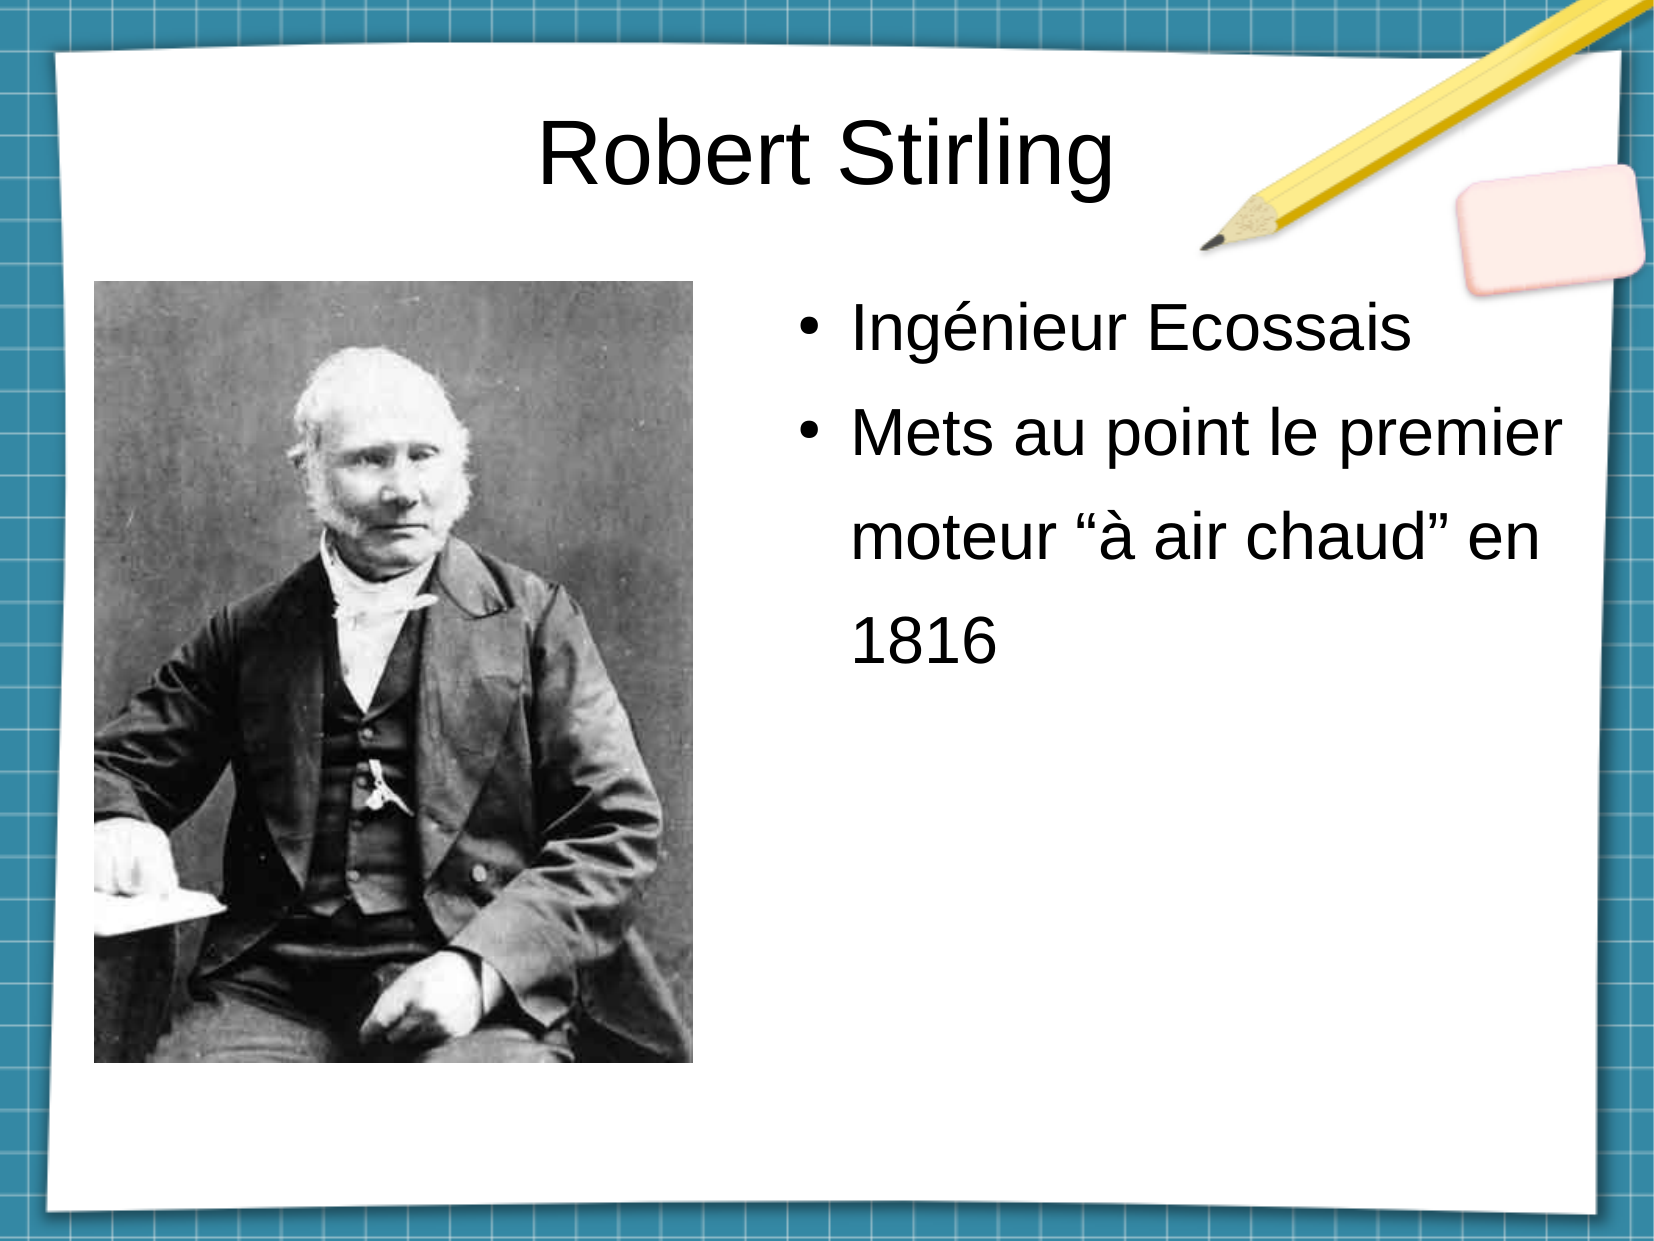

# Robert Stirling
Ingénieur Ecossais
Mets au point le premier
moteur “à air chaud” en
1816